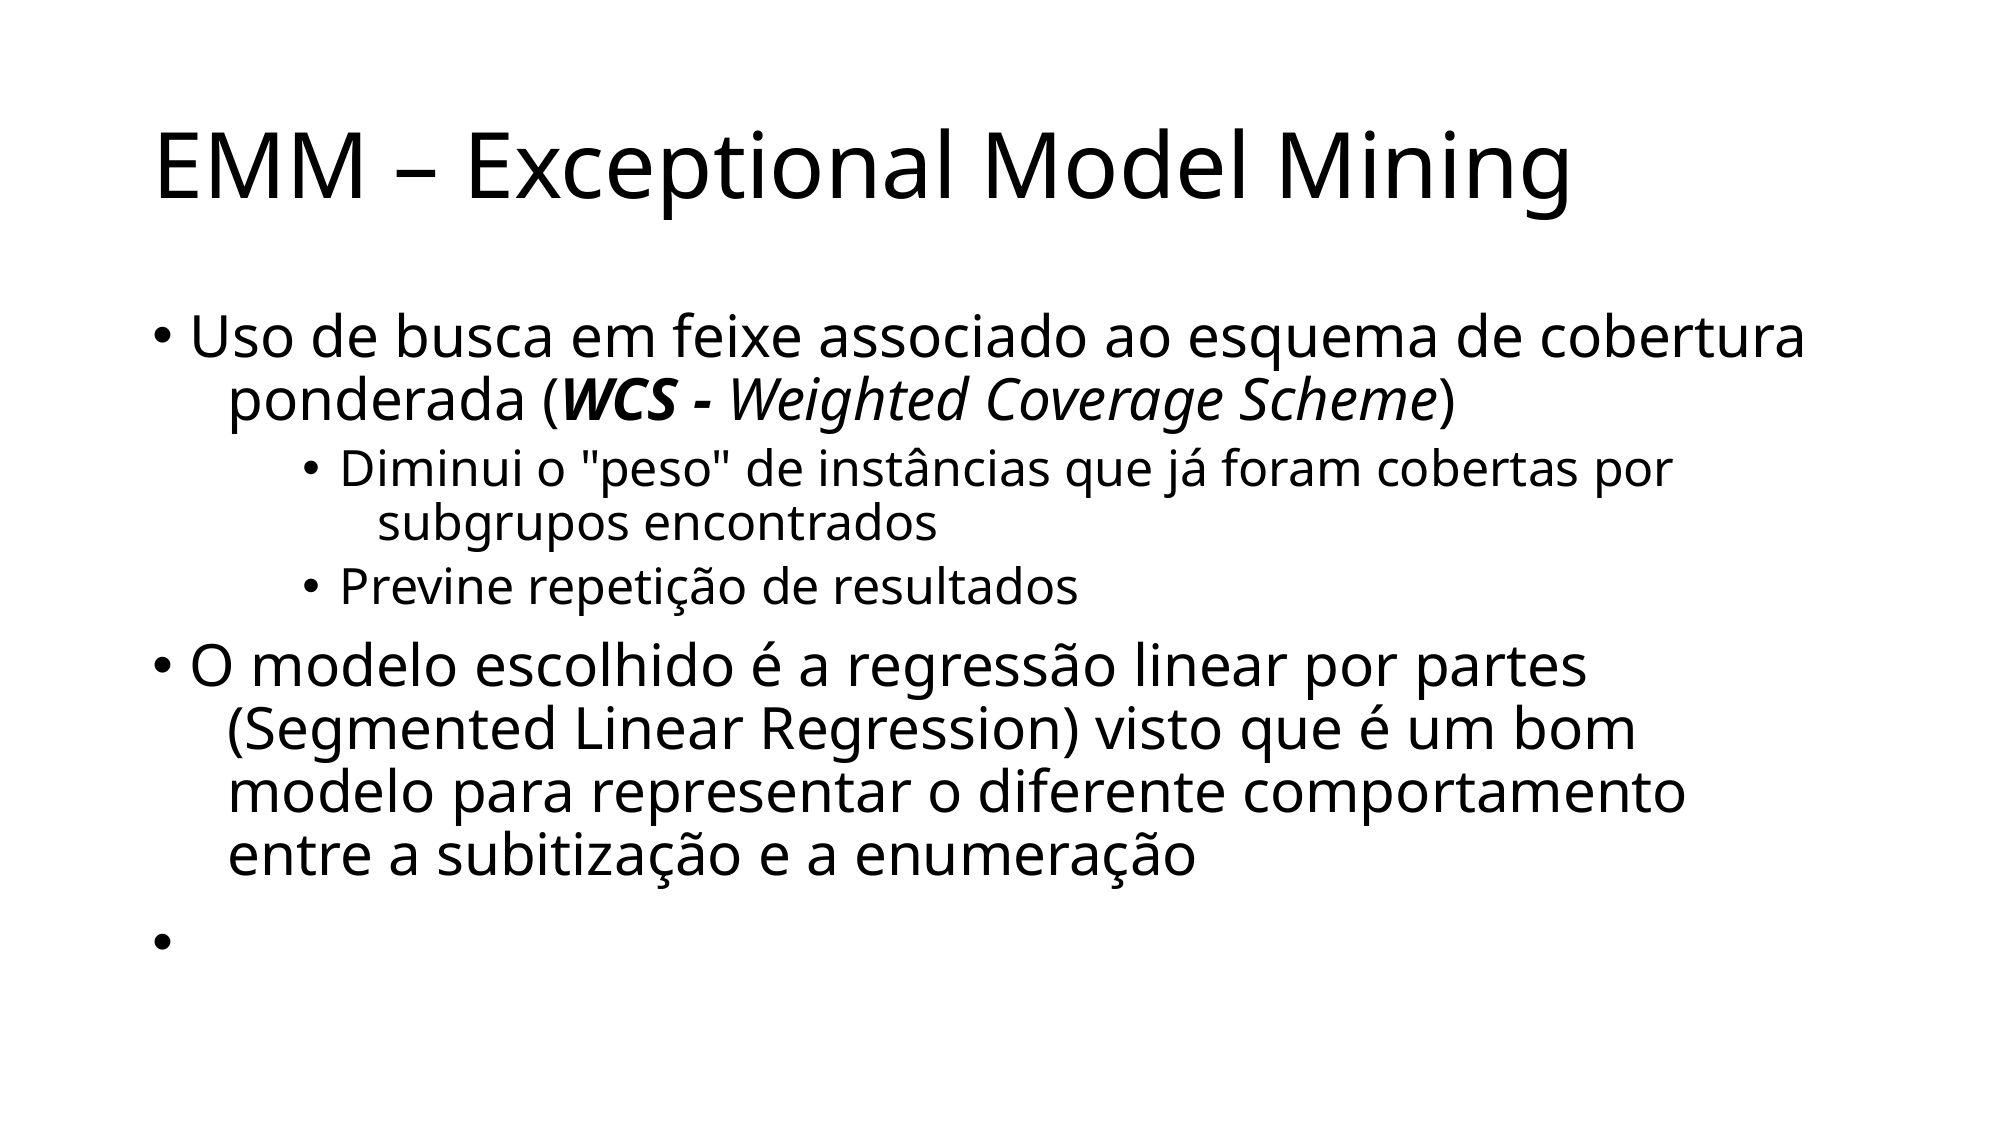

# EMM – Exceptional Model Mining
Uso de busca em feixe associado ao esquema de cobertura ponderada (WCS - Weighted Coverage Scheme)
Diminui o "peso" de instâncias que já foram cobertas por subgrupos encontrados
Previne repetição de resultados
O modelo escolhido é a regressão linear por partes (Segmented Linear Regression) visto que é um bom modelo para representar o diferente comportamento entre a subitização e a enumeração